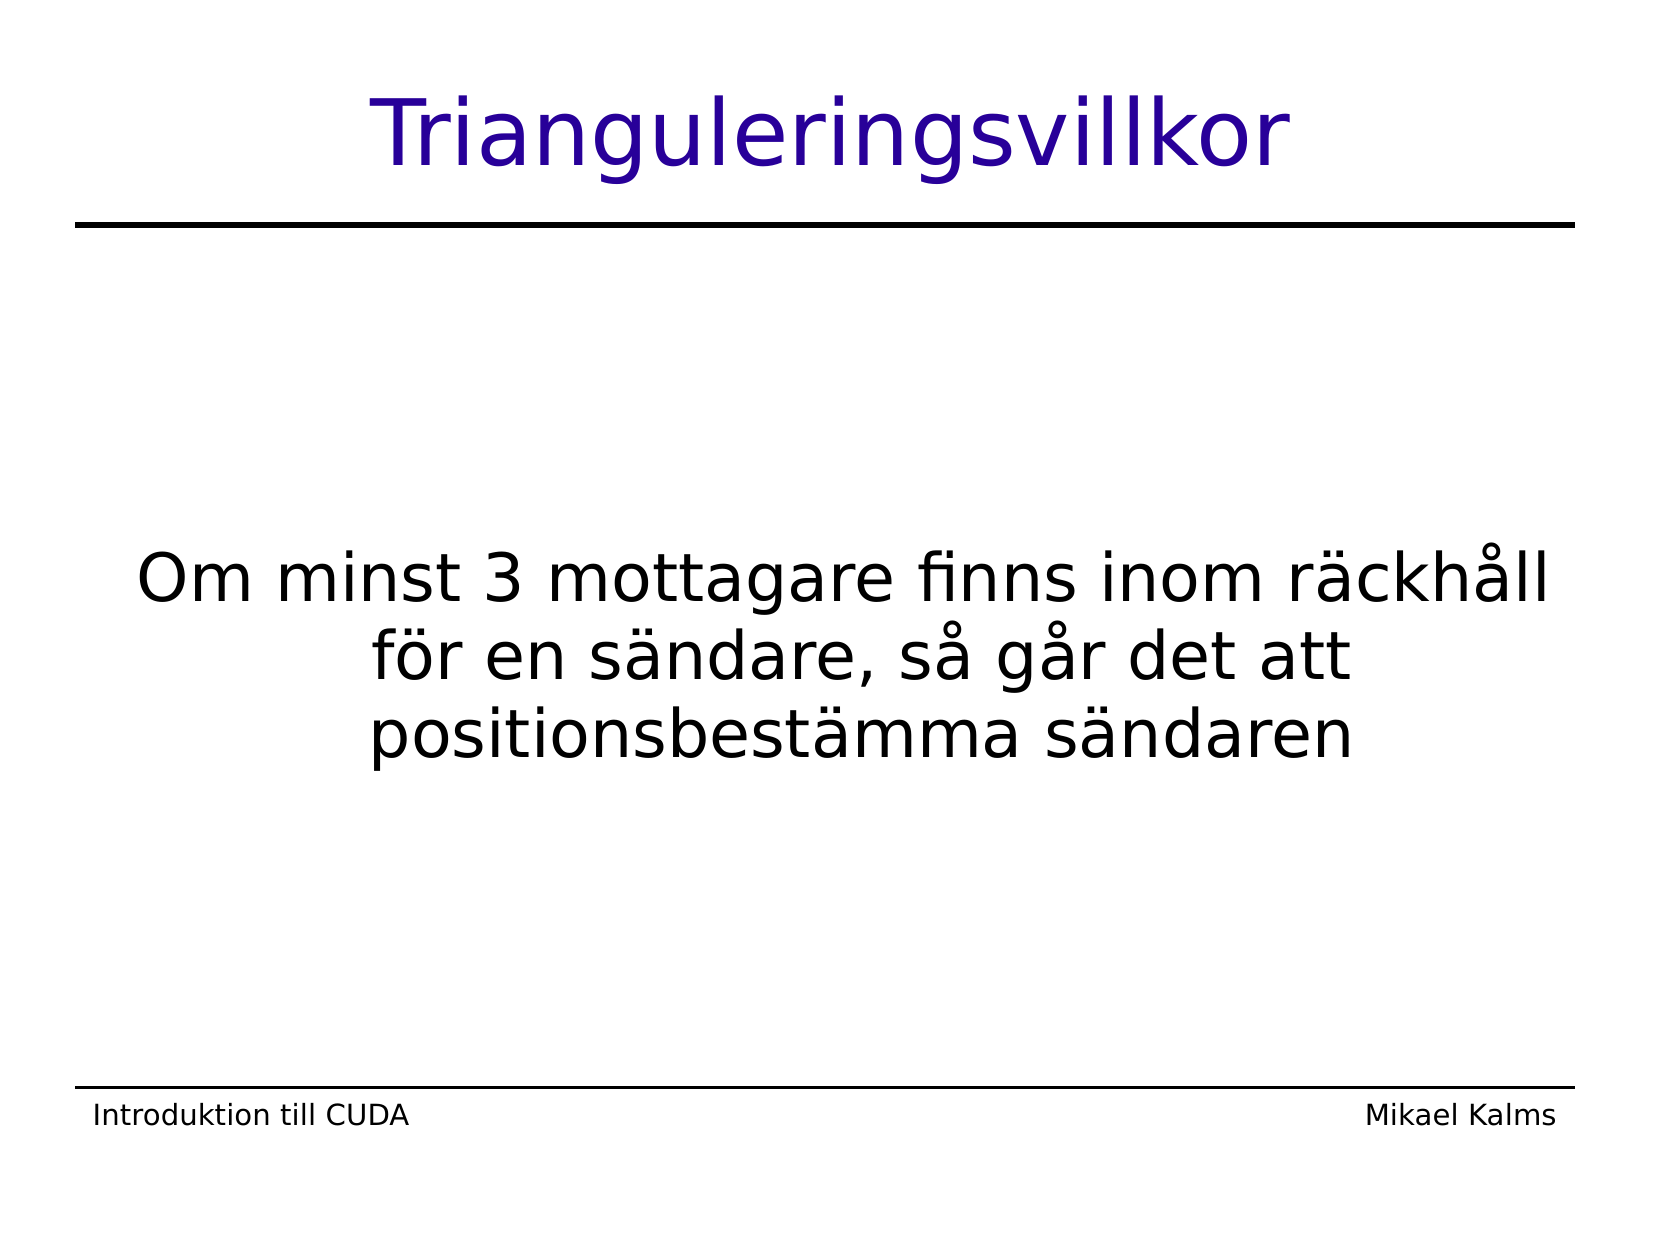

# Trianguleringsvillkor
Om minst 3 mottagare finns inom räckhåll för en sändare, så går det att positionsbestämma sändaren
Introduktion till CUDA
Mikael Kalms